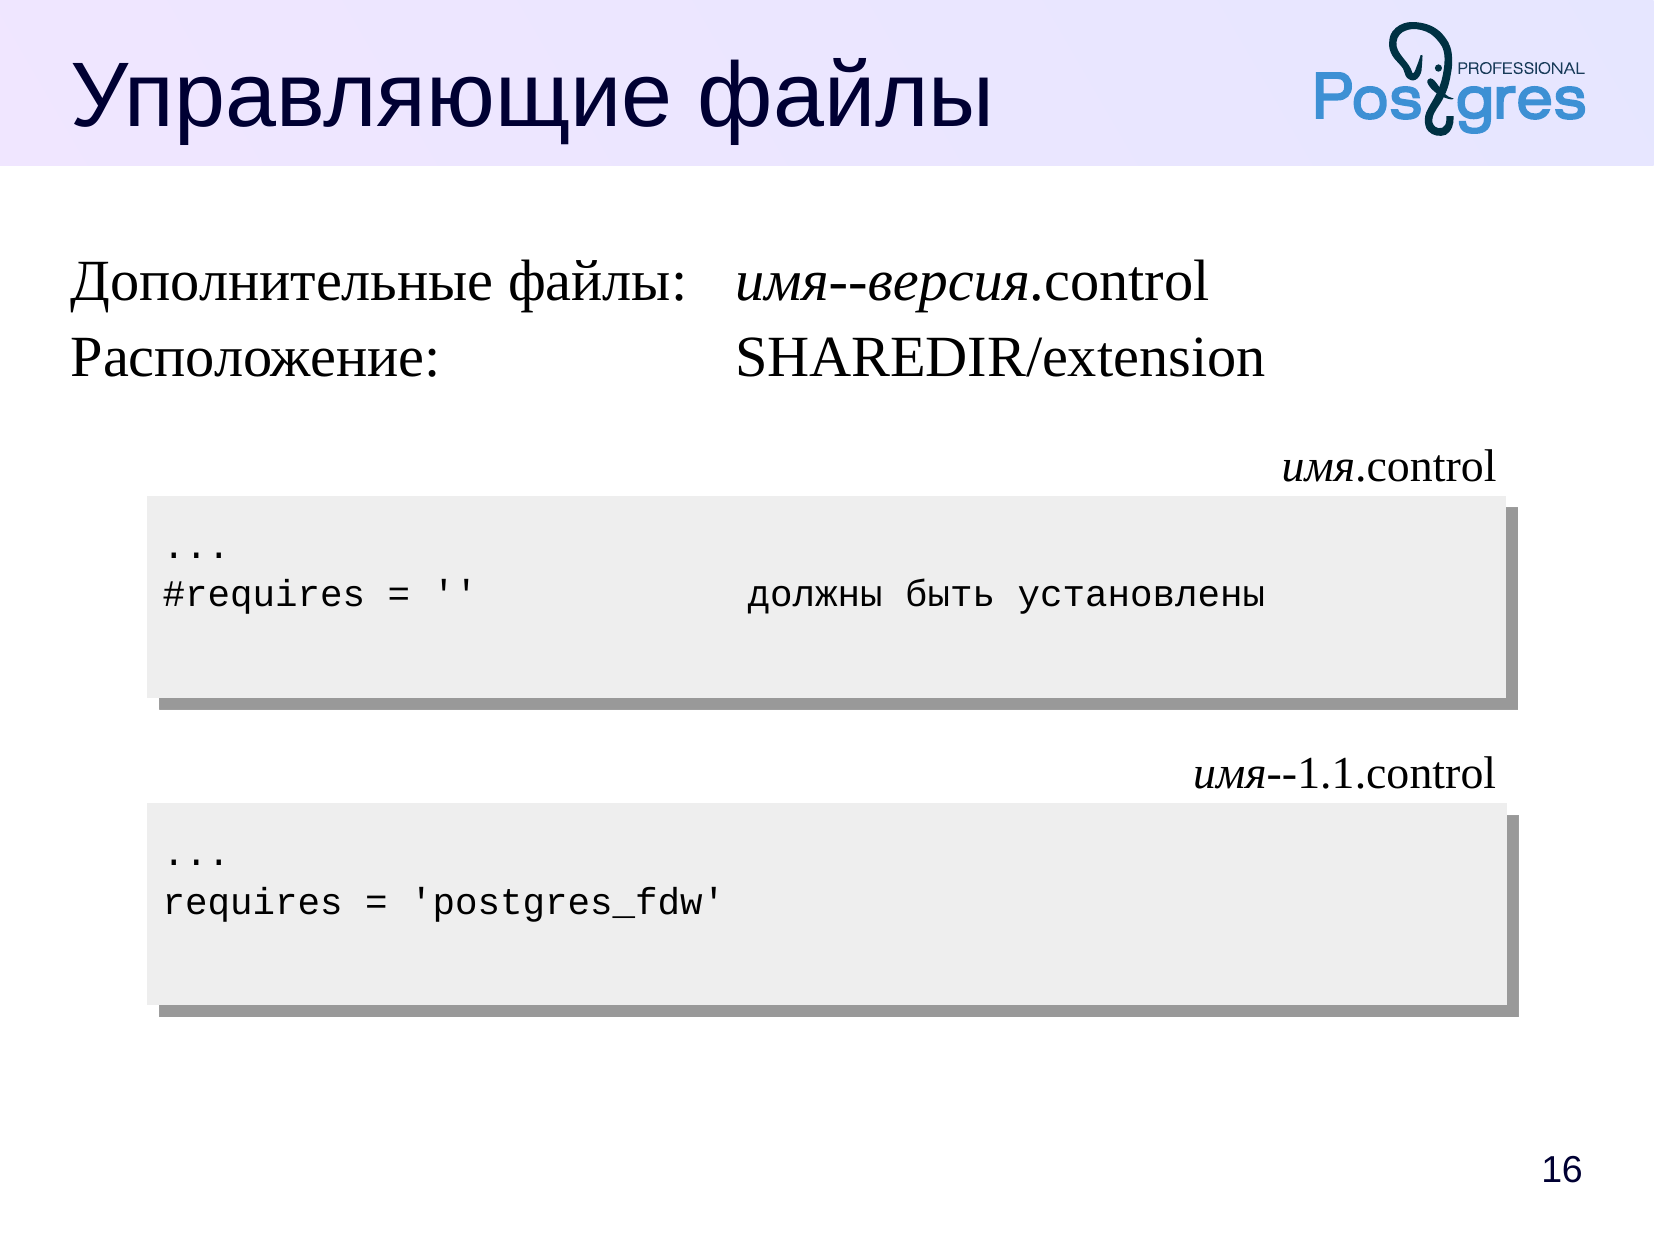

# Управляющие файлы
Дополнительные файлы:	имя--версия.control
Расположение:				SHAREDIR/extension
имя.control
...
#requires = '' должны быть установлены
имя--1.1.control
...
requires = 'postgres_fdw'